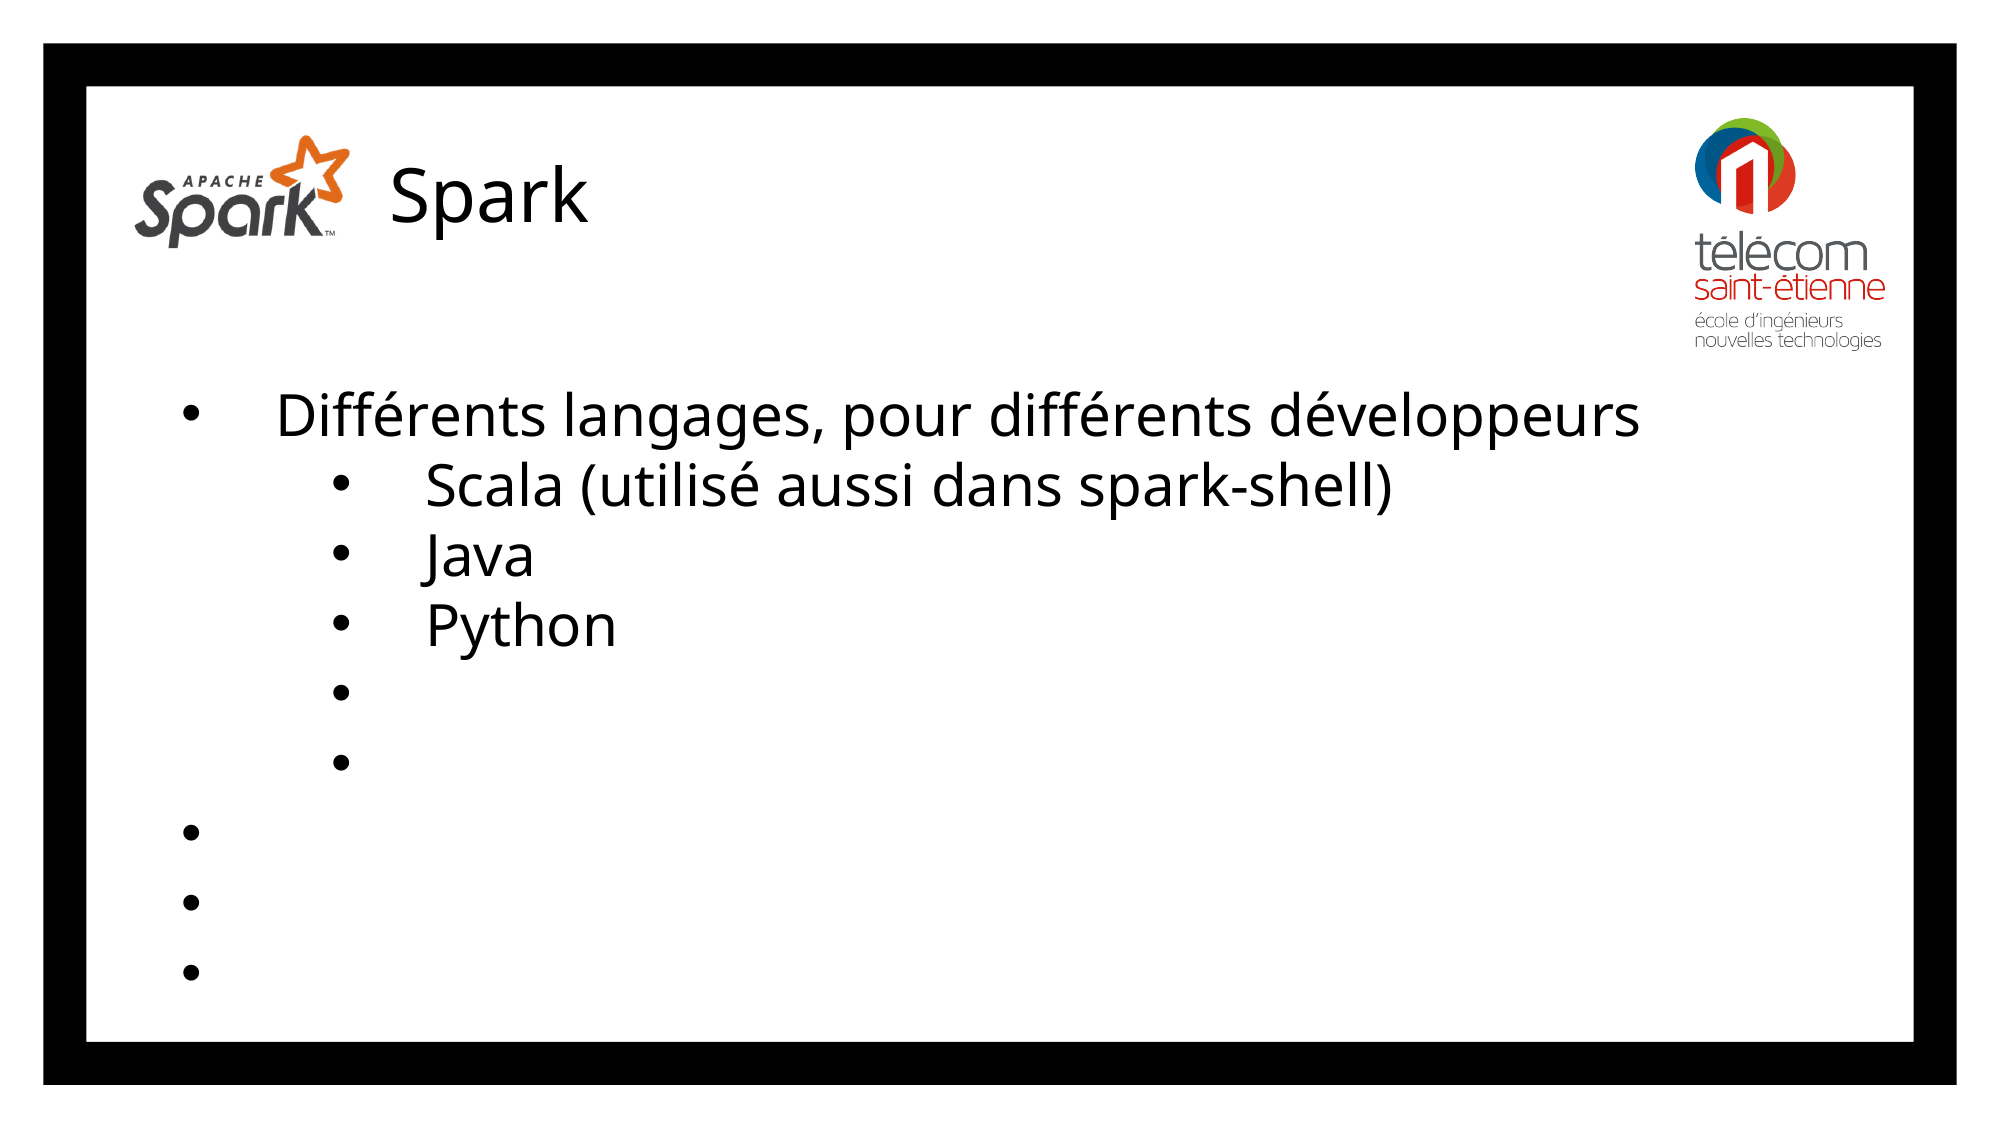

# Spark
Différents langages, pour différents développeurs
Scala (utilisé aussi dans spark-shell)
Java
Python